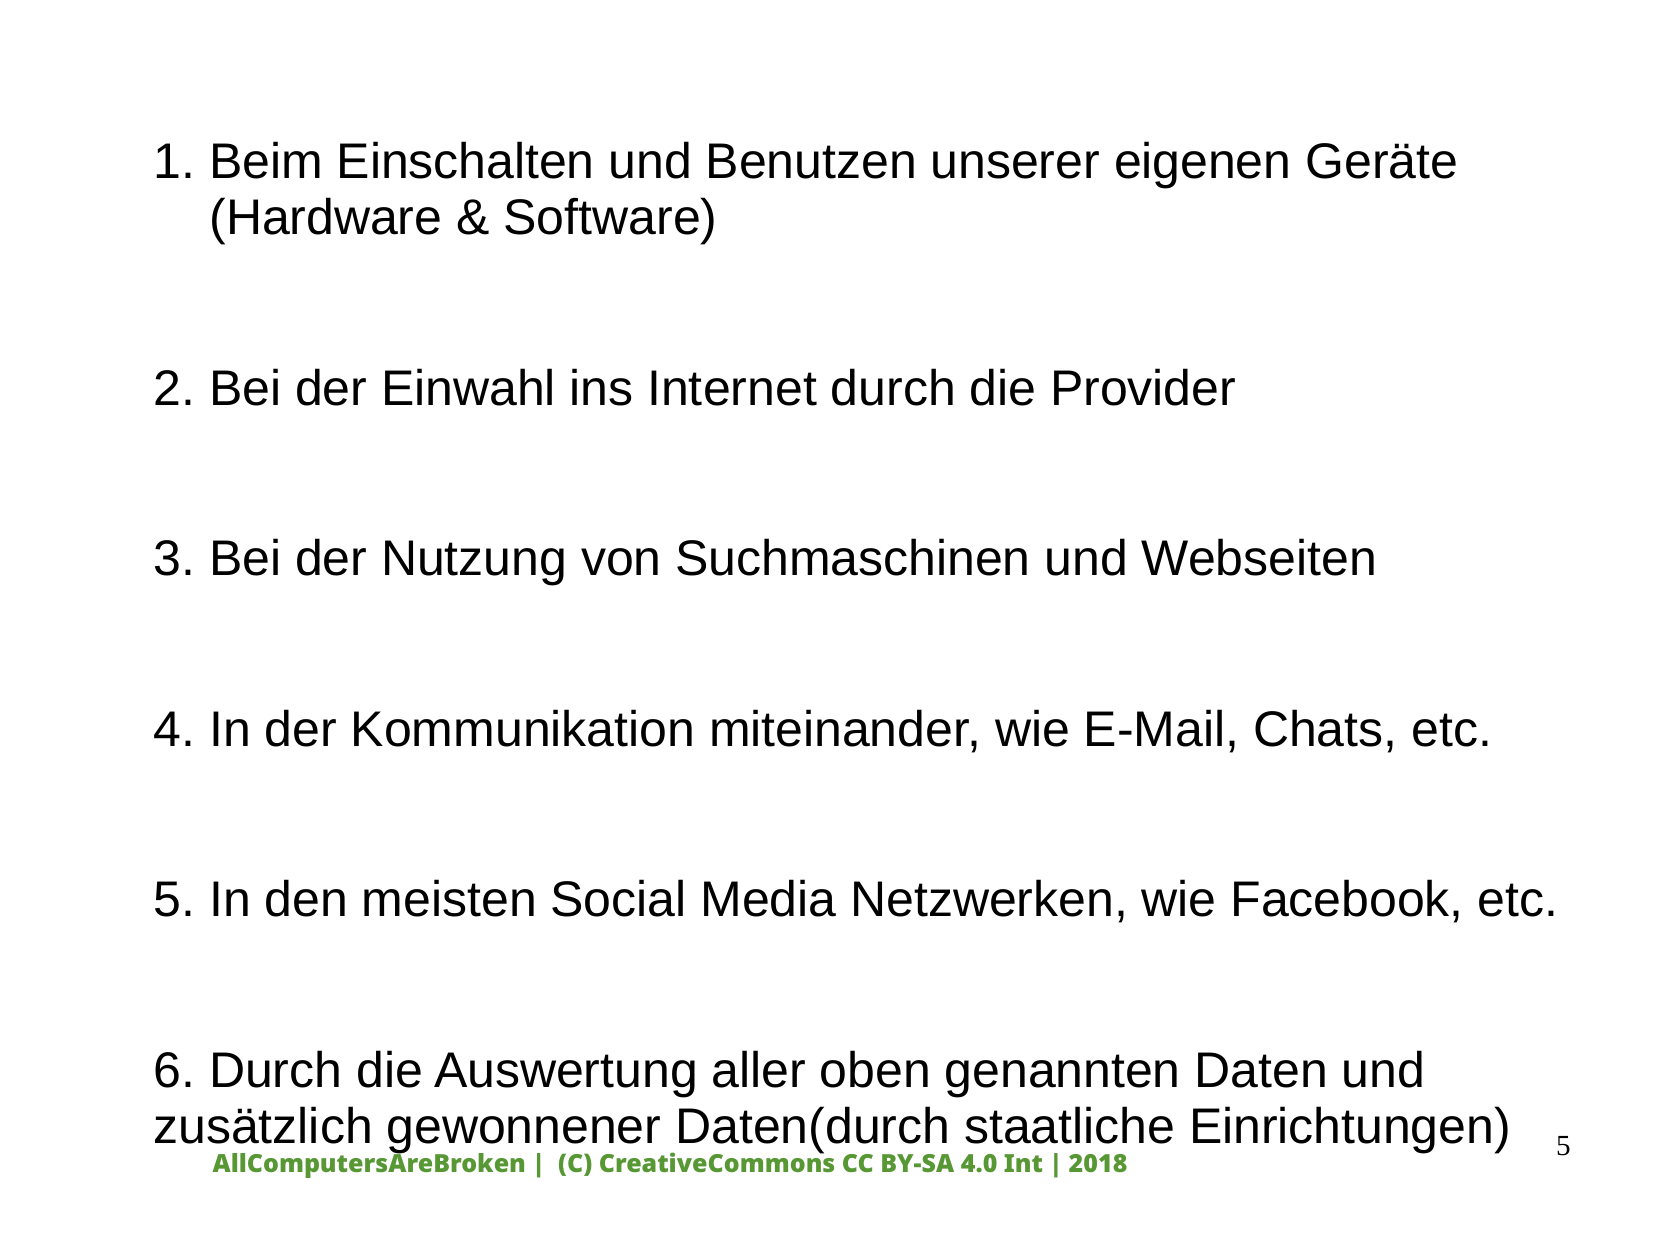

# 1. Beim Einschalten und Benutzen unserer eigenen Geräte (Hardware & Software)
2. Bei der Einwahl ins Internet durch die Provider
3. Bei der Nutzung von Suchmaschinen und Webseiten
4. In der Kommunikation miteinander, wie E-Mail, Chats, etc.
5. In den meisten Social Media Netzwerken, wie Facebook, etc.
6. Durch die Auswertung aller oben genannten Daten und zusätzlich gewonnener Daten(durch staatliche Einrichtungen)
5
AllComputersAreBroken | benlason | (c) Creative Commons CC By-SA 4.0 Int